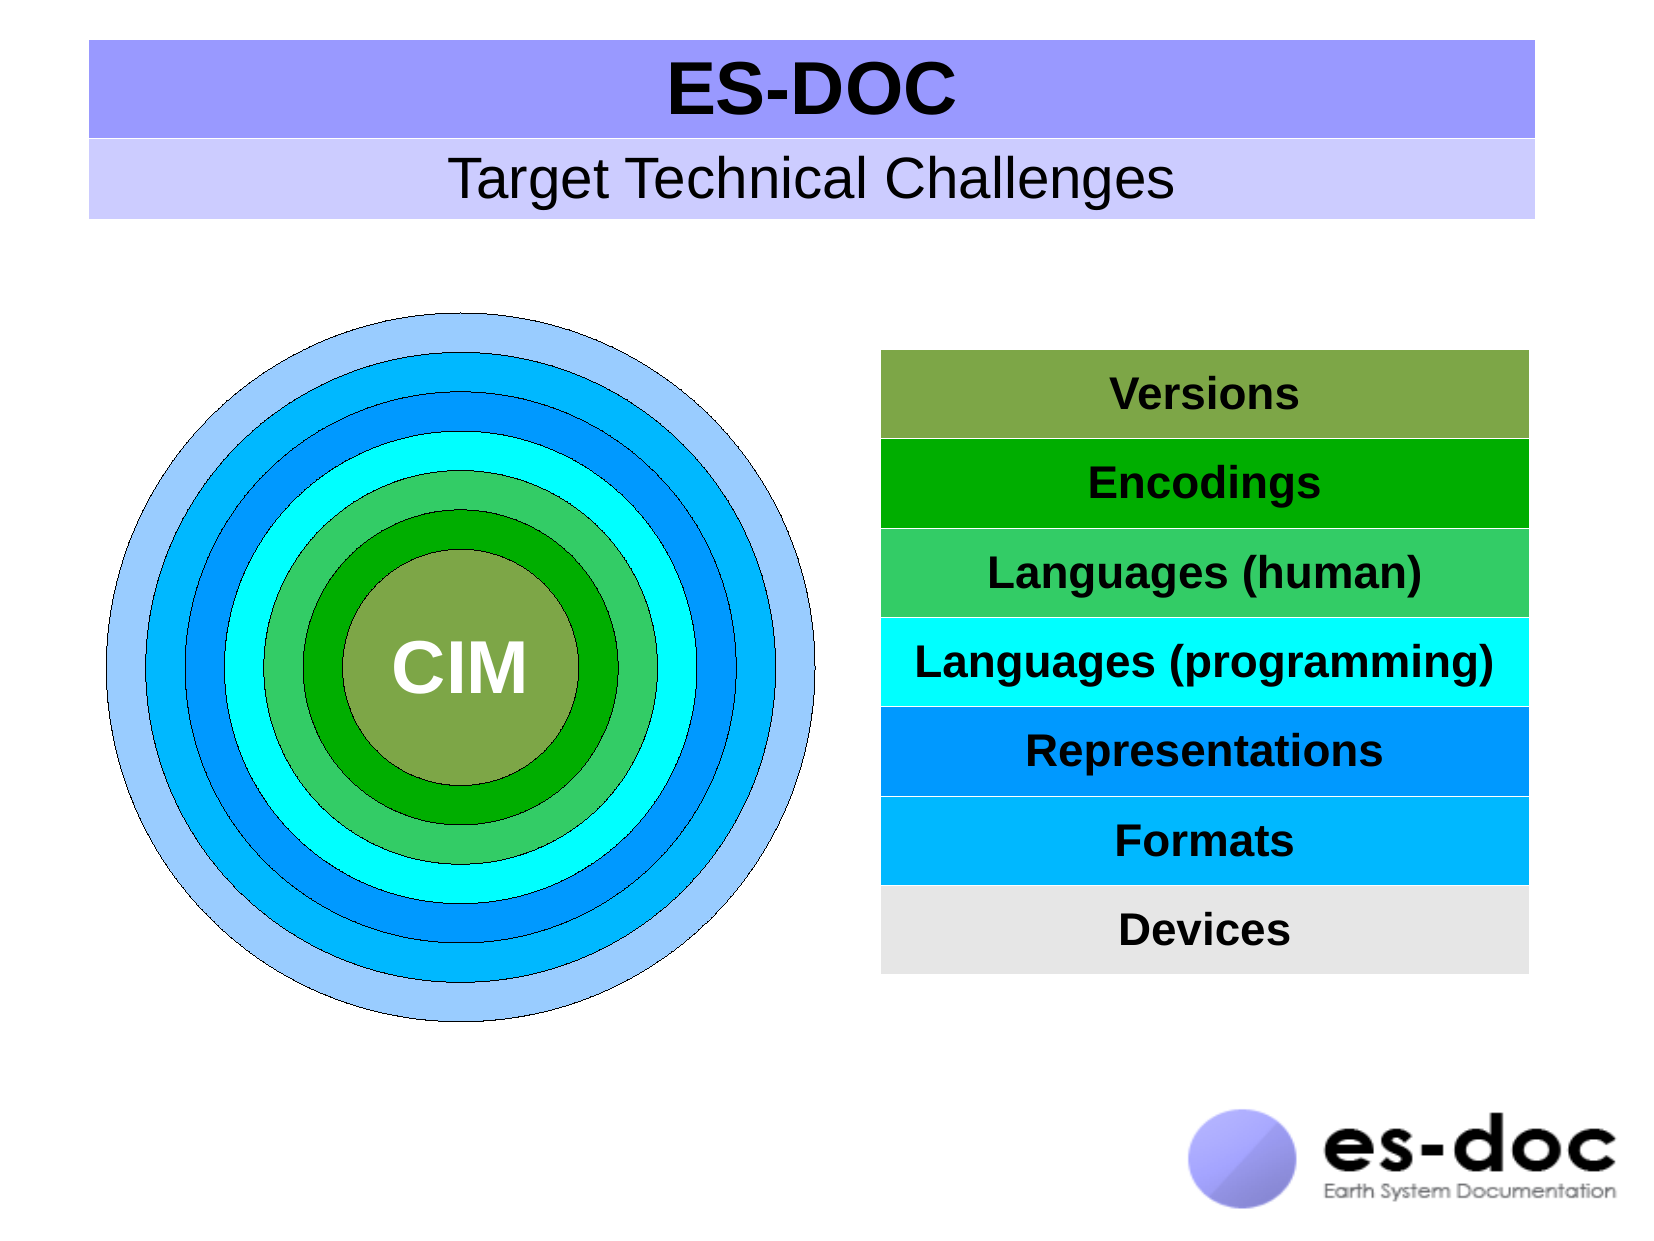

| ES-DOC |
| --- |
| Target Technical Challenges |
CIM
| Versions |
| --- |
| Encodings |
| Languages (human) |
| Languages (programming) |
| Representations |
| Formats |
| Devices |